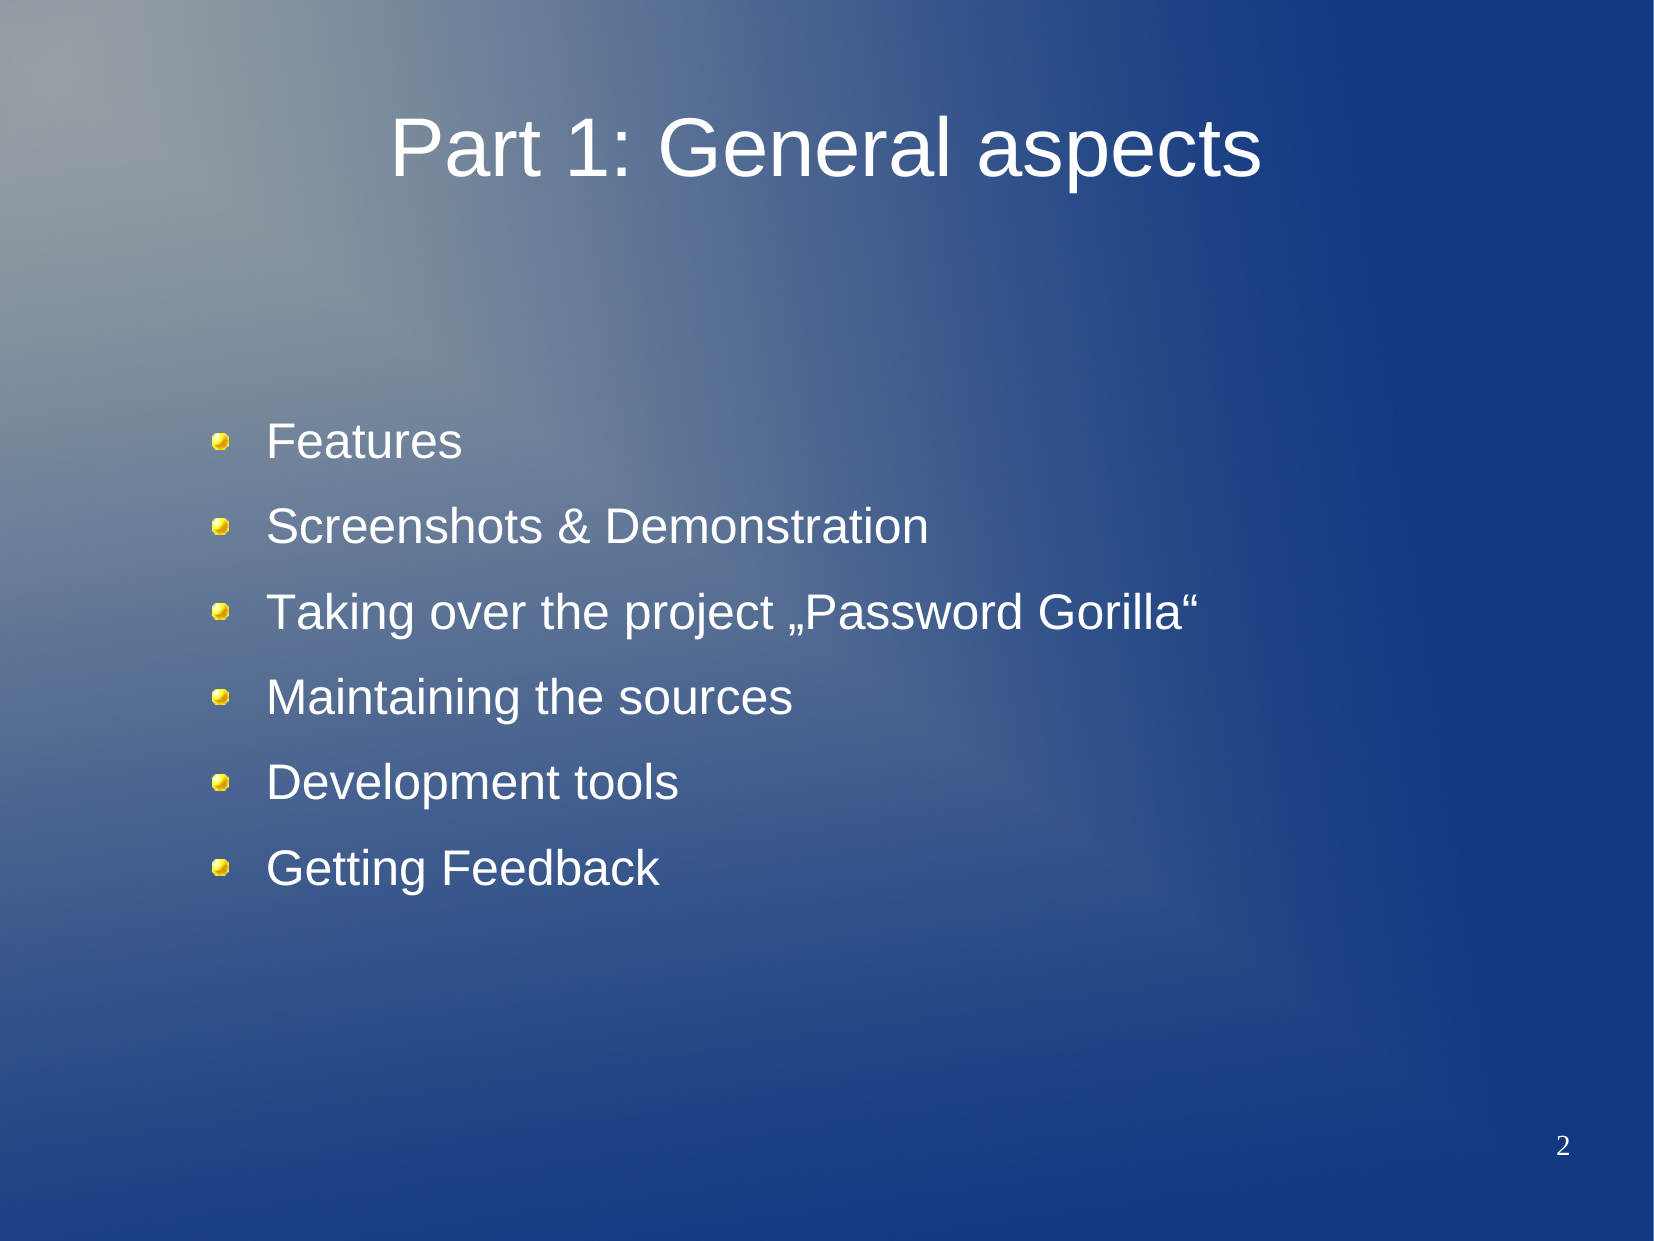

# Part 1: General aspects
Features
Screenshots & Demonstration
Taking over the project „Password Gorilla“
Maintaining the sources
Development tools
Getting Feedback
2